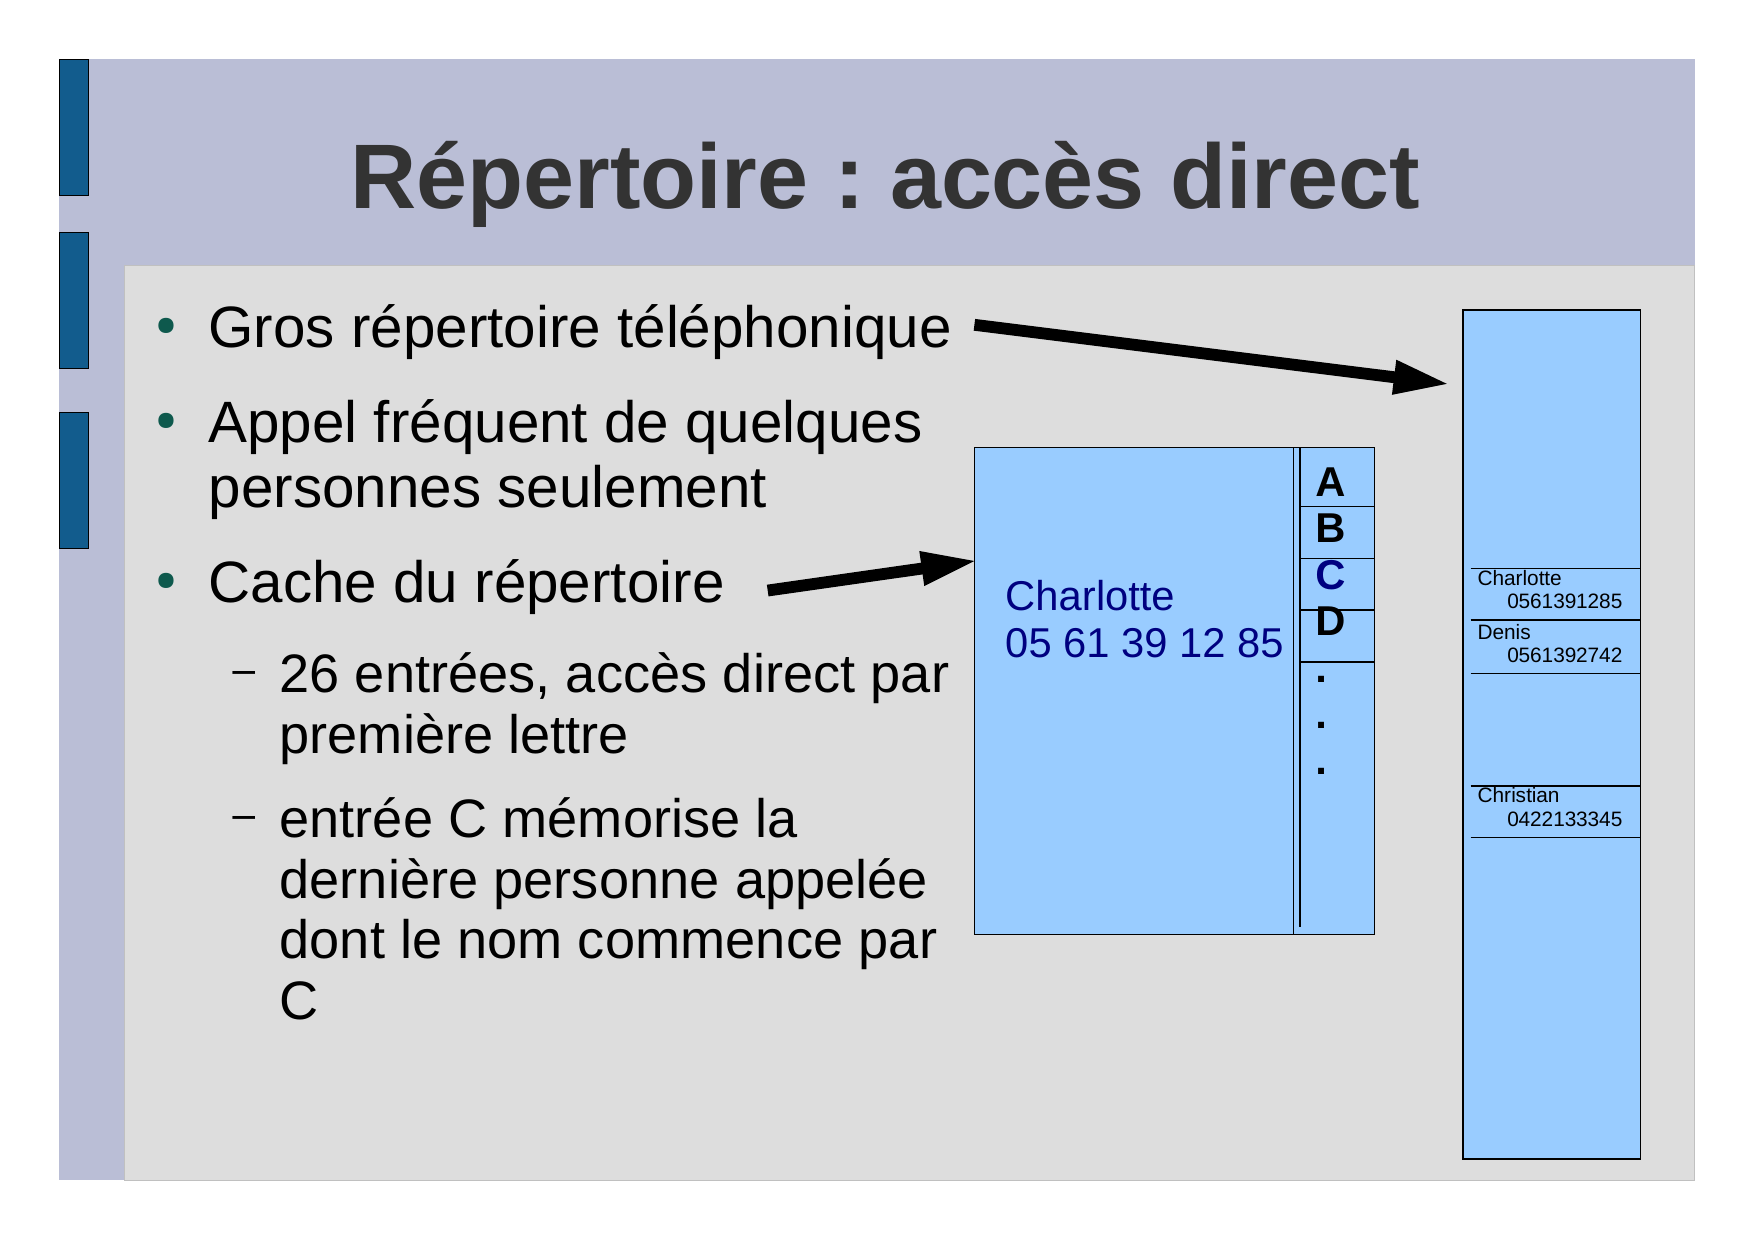

# Répertoire : accès direct
Gros répertoire téléphonique
Appel fréquent de quelques personnes seulement
Cache du répertoire
26 entrées, accès direct par première lettre
entrée C mémorise la dernière personne appelée dont le nom commence par C
A
B
C
D
.
.
.
Charlotte
05 61 39 12 85
Charlotte
0561391285
Denis
0561392742
Christian
0422133345